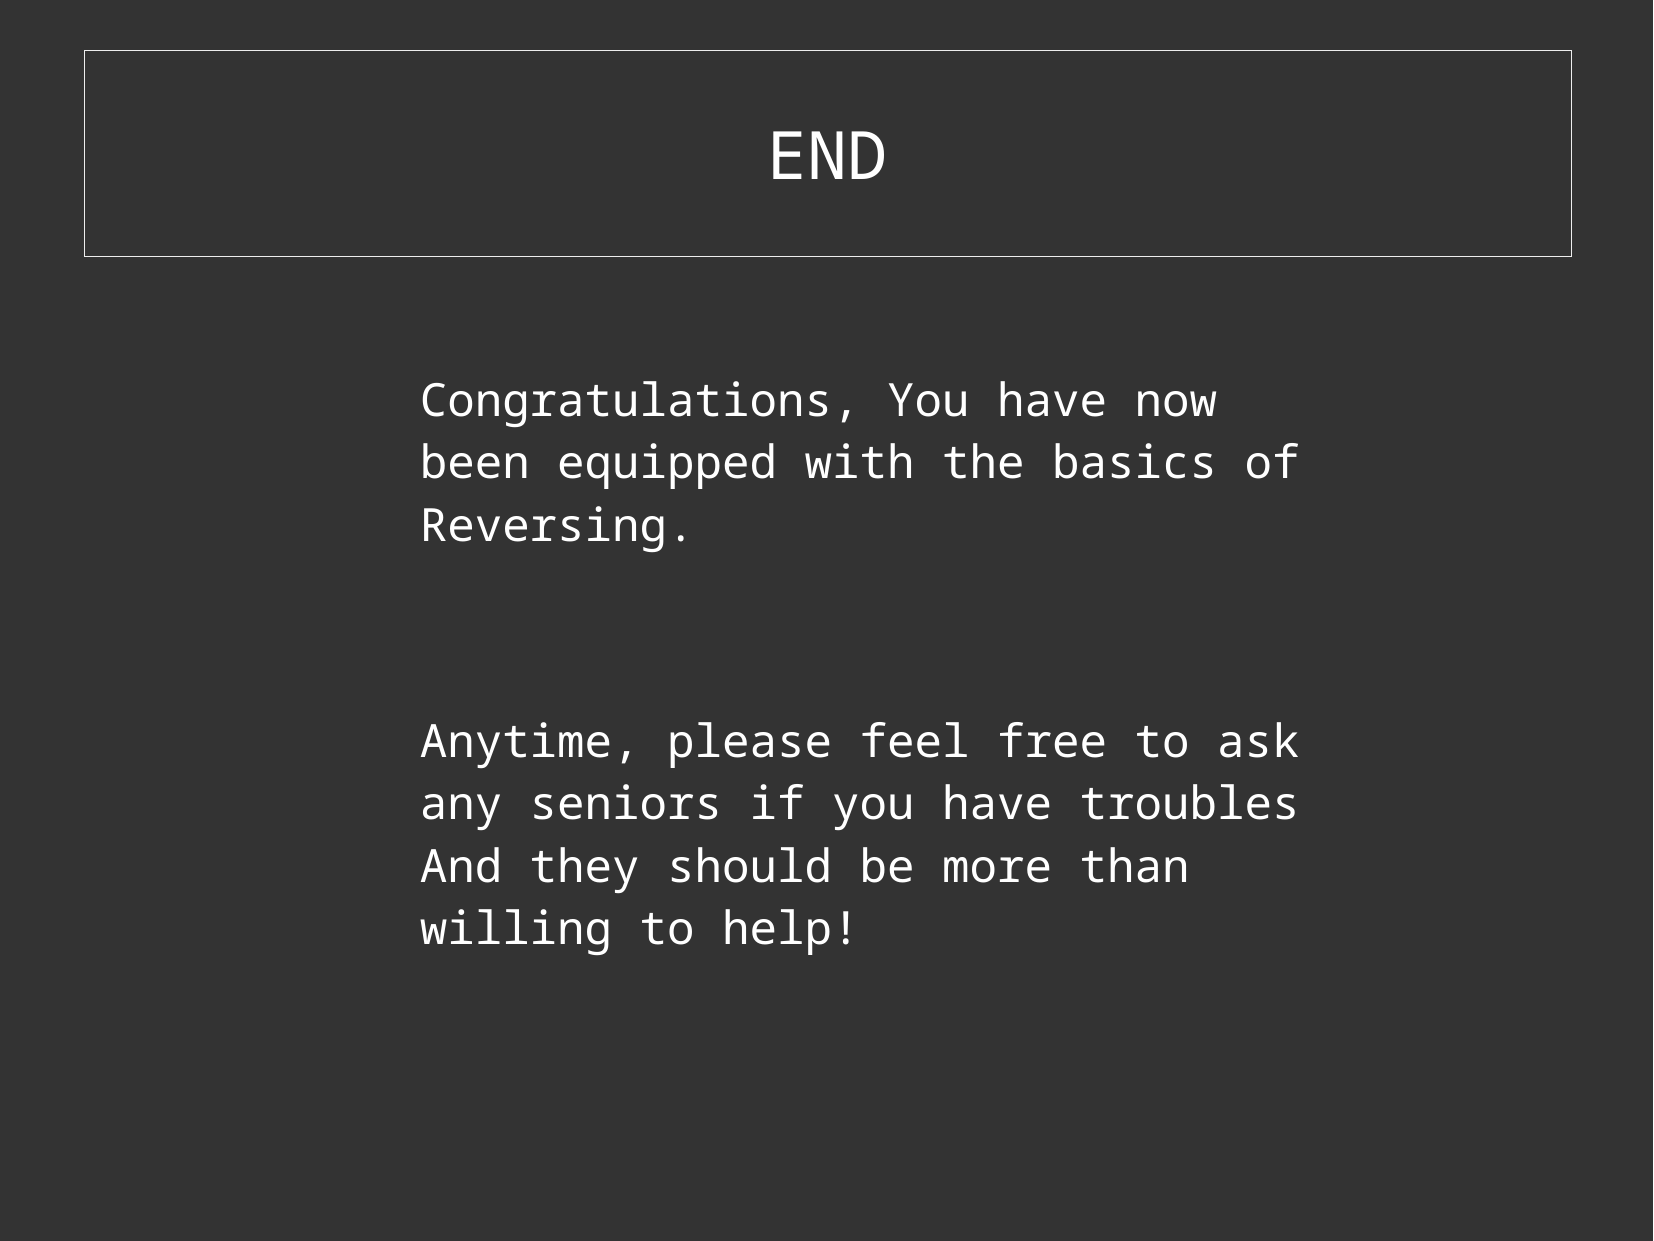

END
Congratulations, You have now been equipped with the basics of
Reversing.
Anytime, please feel free to ask any seniors if you have troubles
And they should be more than willing to help!